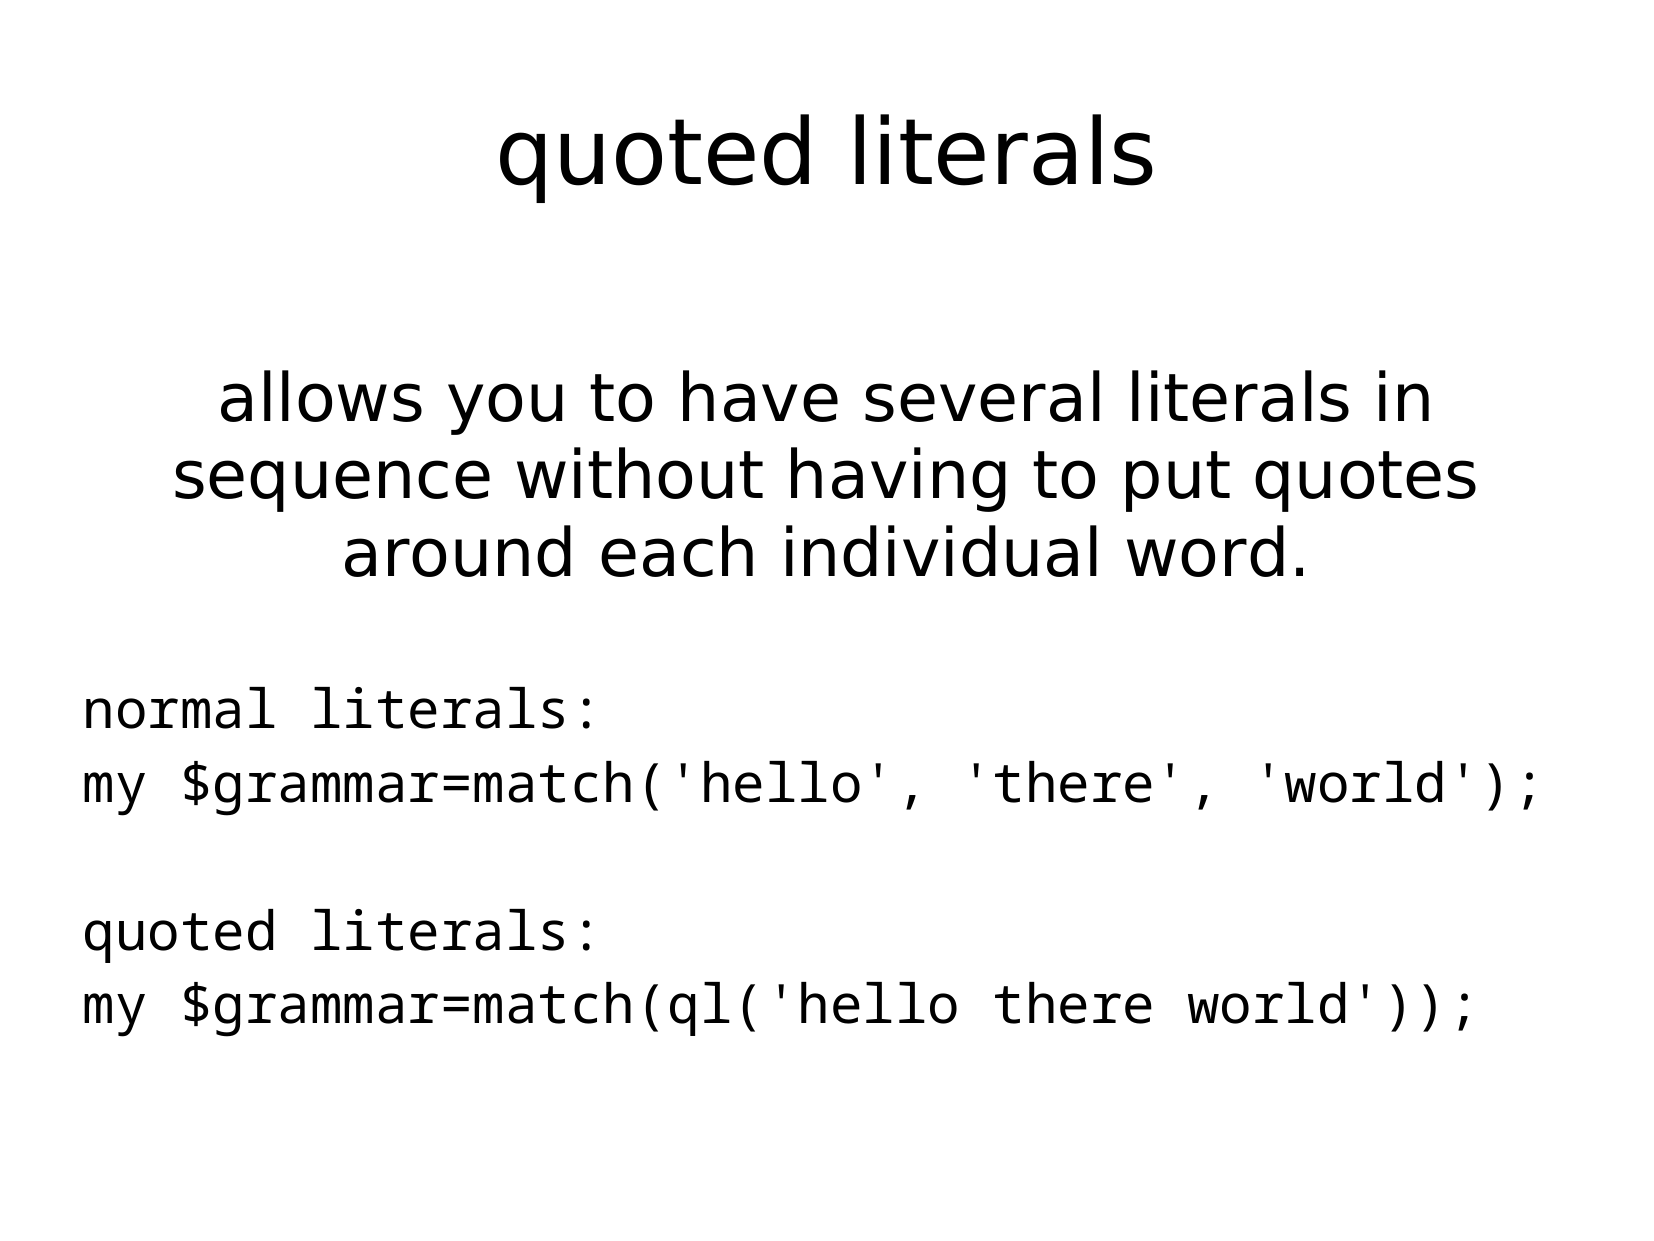

# quoted literals
allows you to have several literals in sequence without having to put quotes around each individual word.
normal literals:
my $grammar=match('hello', 'there', 'world');
quoted literals:
my $grammar=match(ql('hello there world'));